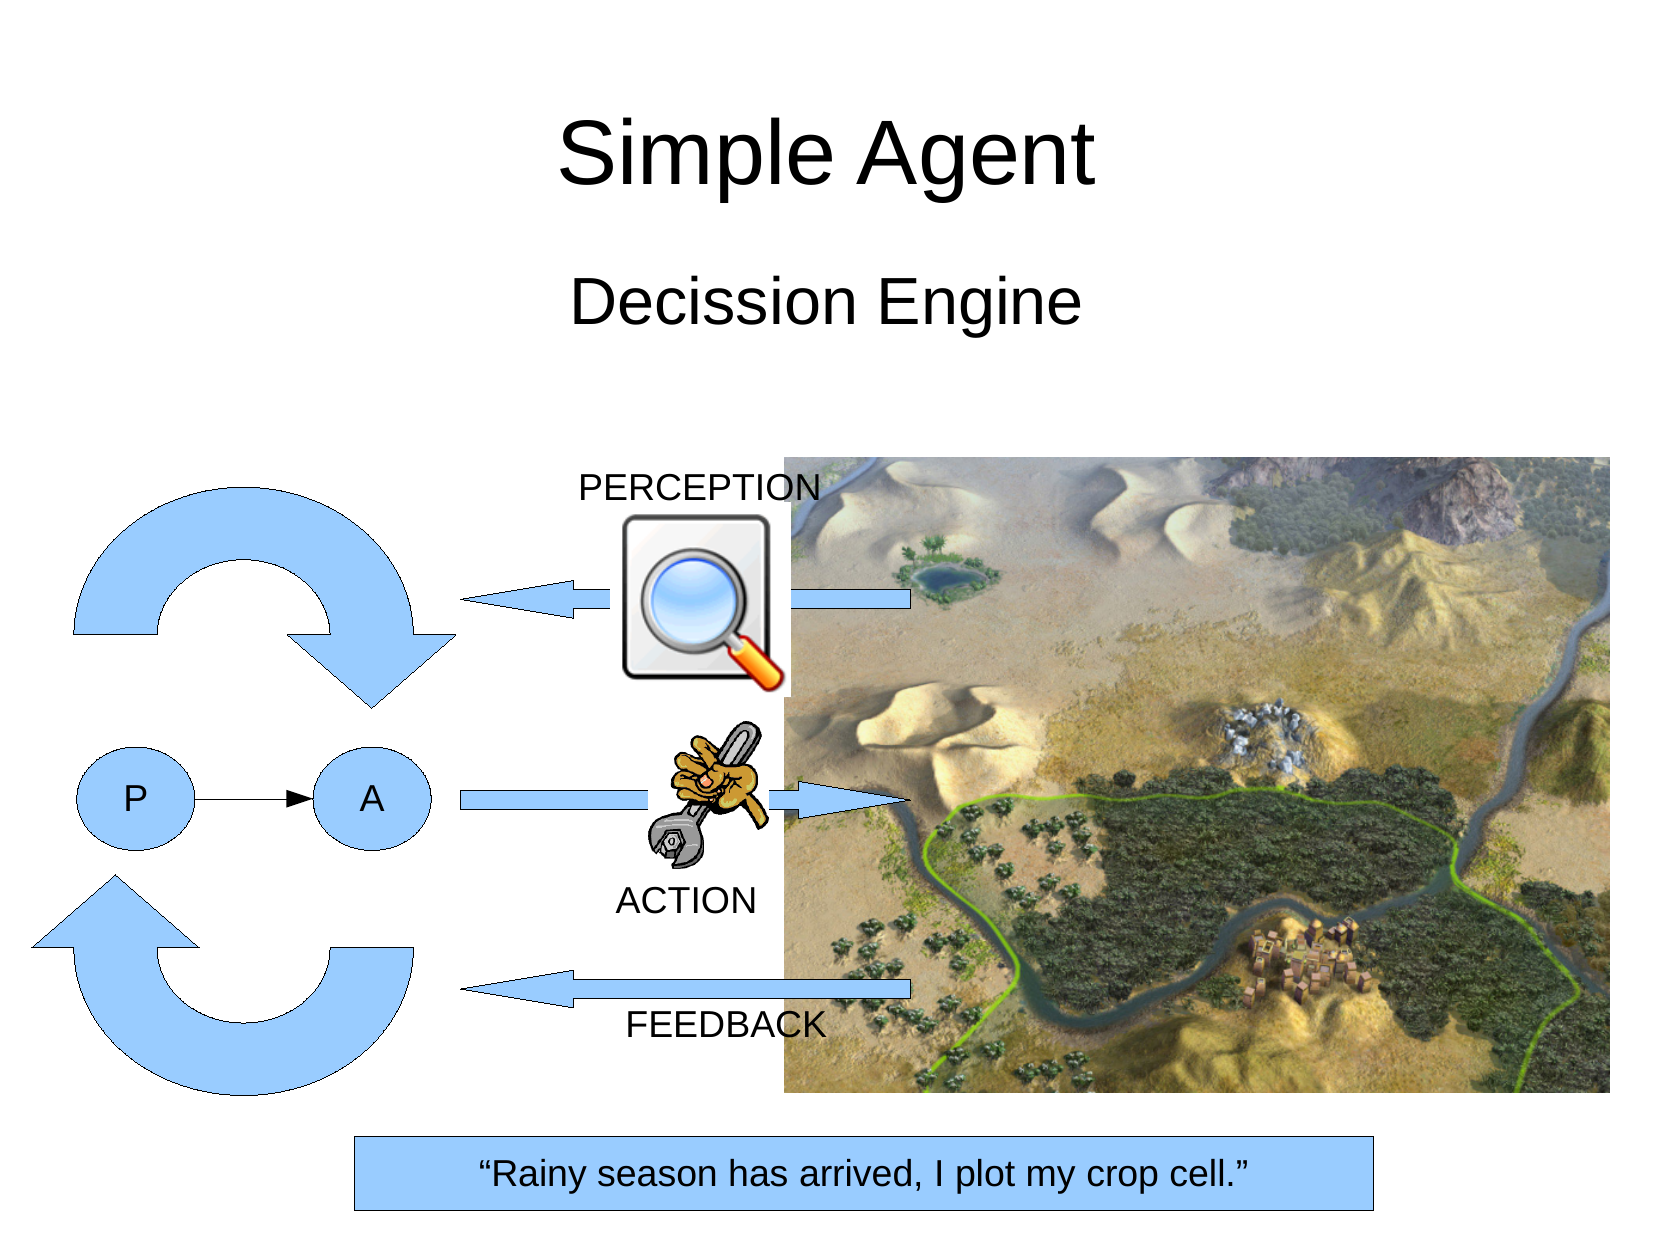

# Simple Agent
Decission Engine
PERCEPTION
P
A
ACTION
FEEDBACK
“Rainy season has arrived, I plot my crop cell.”